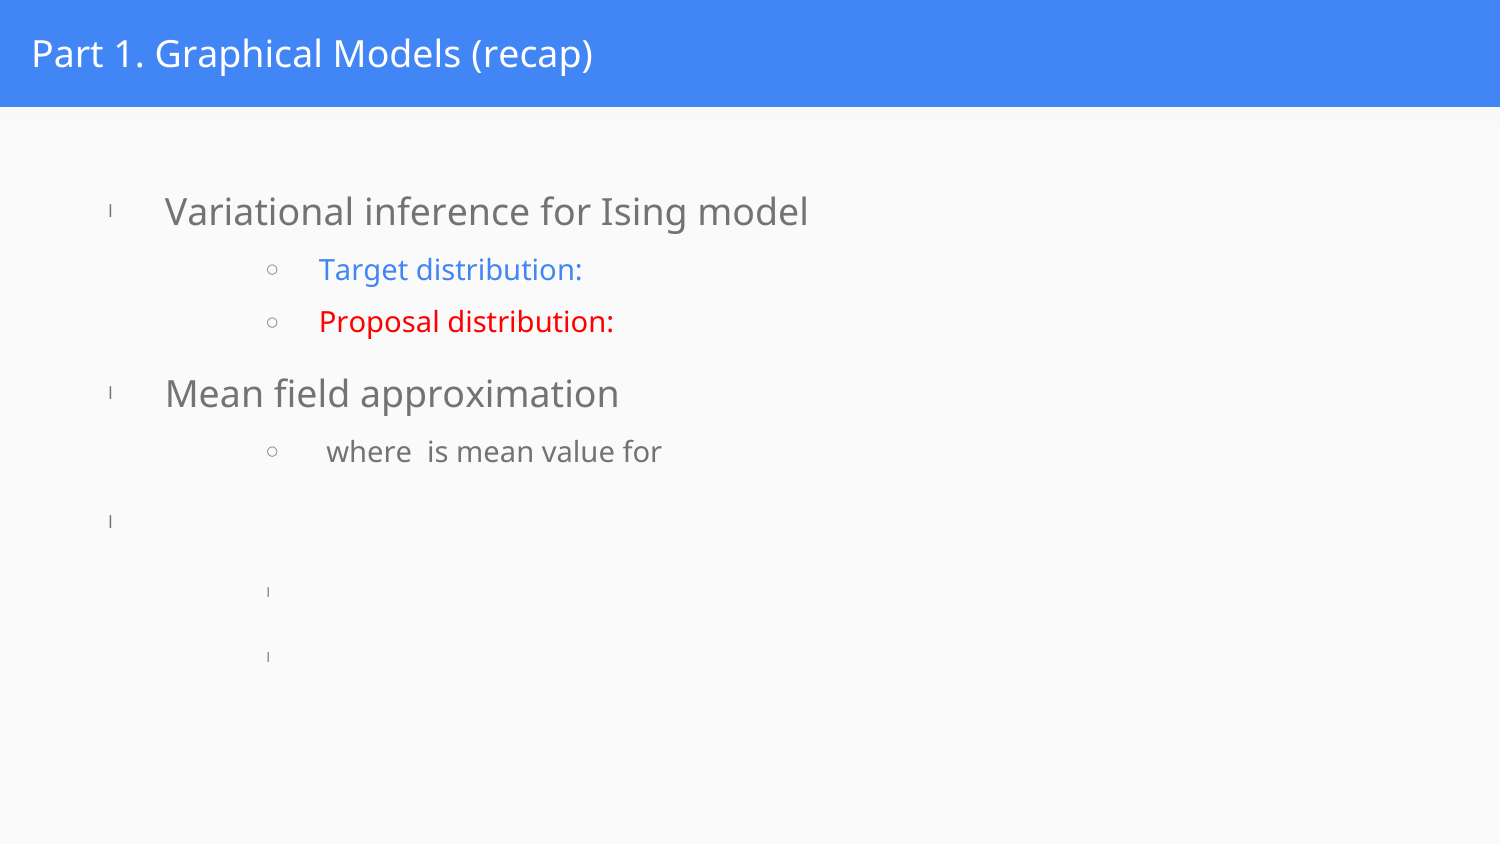

# Part 1. Graphical Models (recap)
Variational inference for Ising model
Target distribution:
Proposal distribution:
Mean field approximation
 where is mean value for